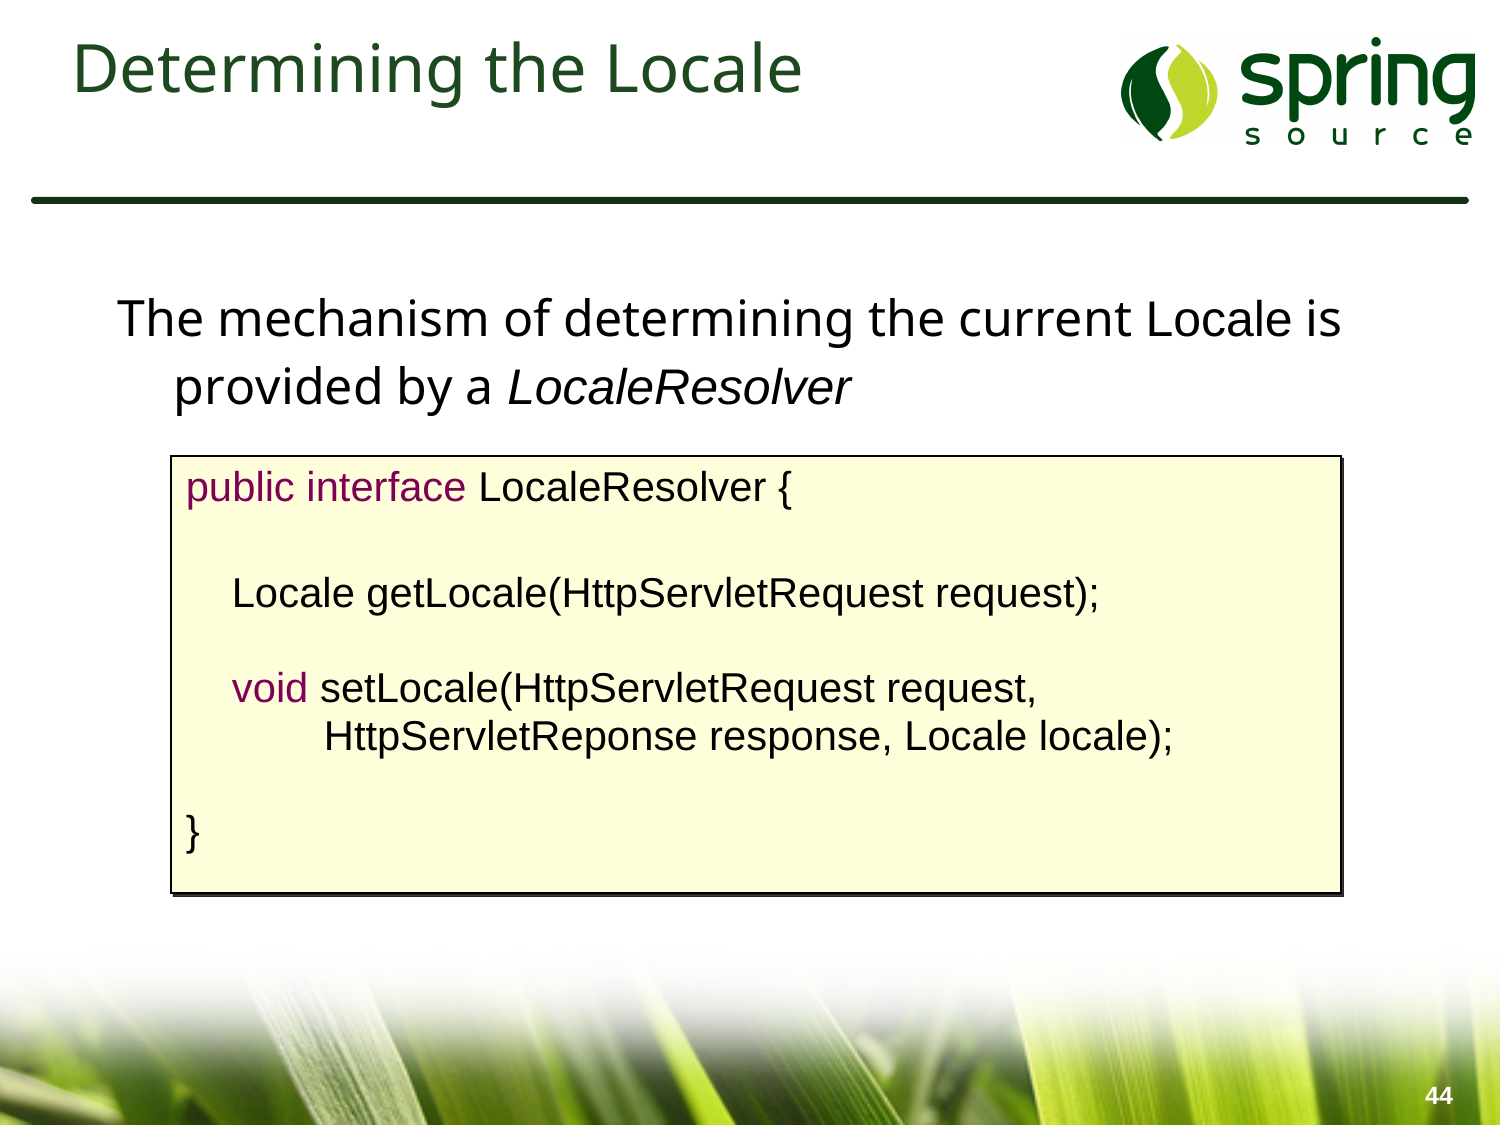

# Determining the Locale
The mechanism of determining the current Locale is provided by a LocaleResolver
public interface LocaleResolver {
 Locale getLocale(HttpServletRequest request);
 void setLocale(HttpServletRequest request,
 HttpServletReponse response, Locale locale);
}